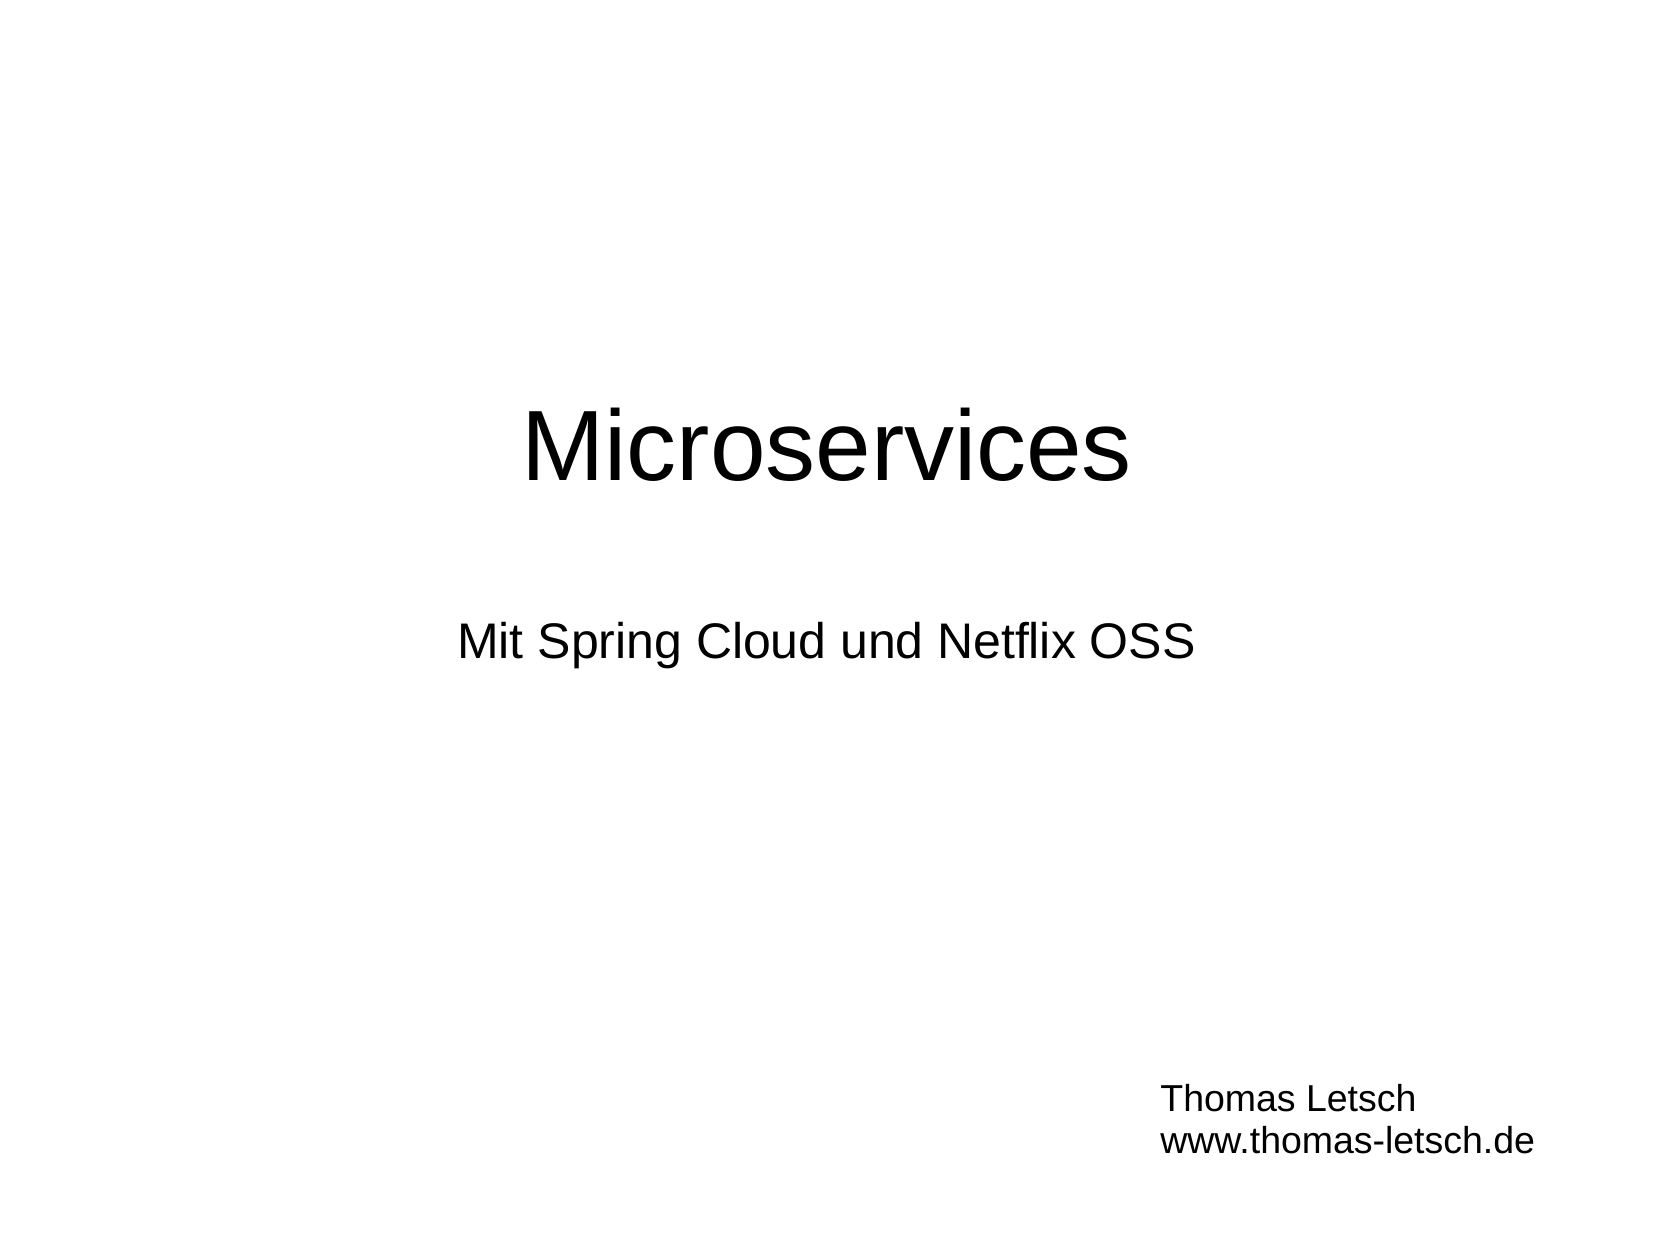

# Microservices
Mit Spring Cloud und Netflix OSS
Thomas Letsch
www.thomas-letsch.de